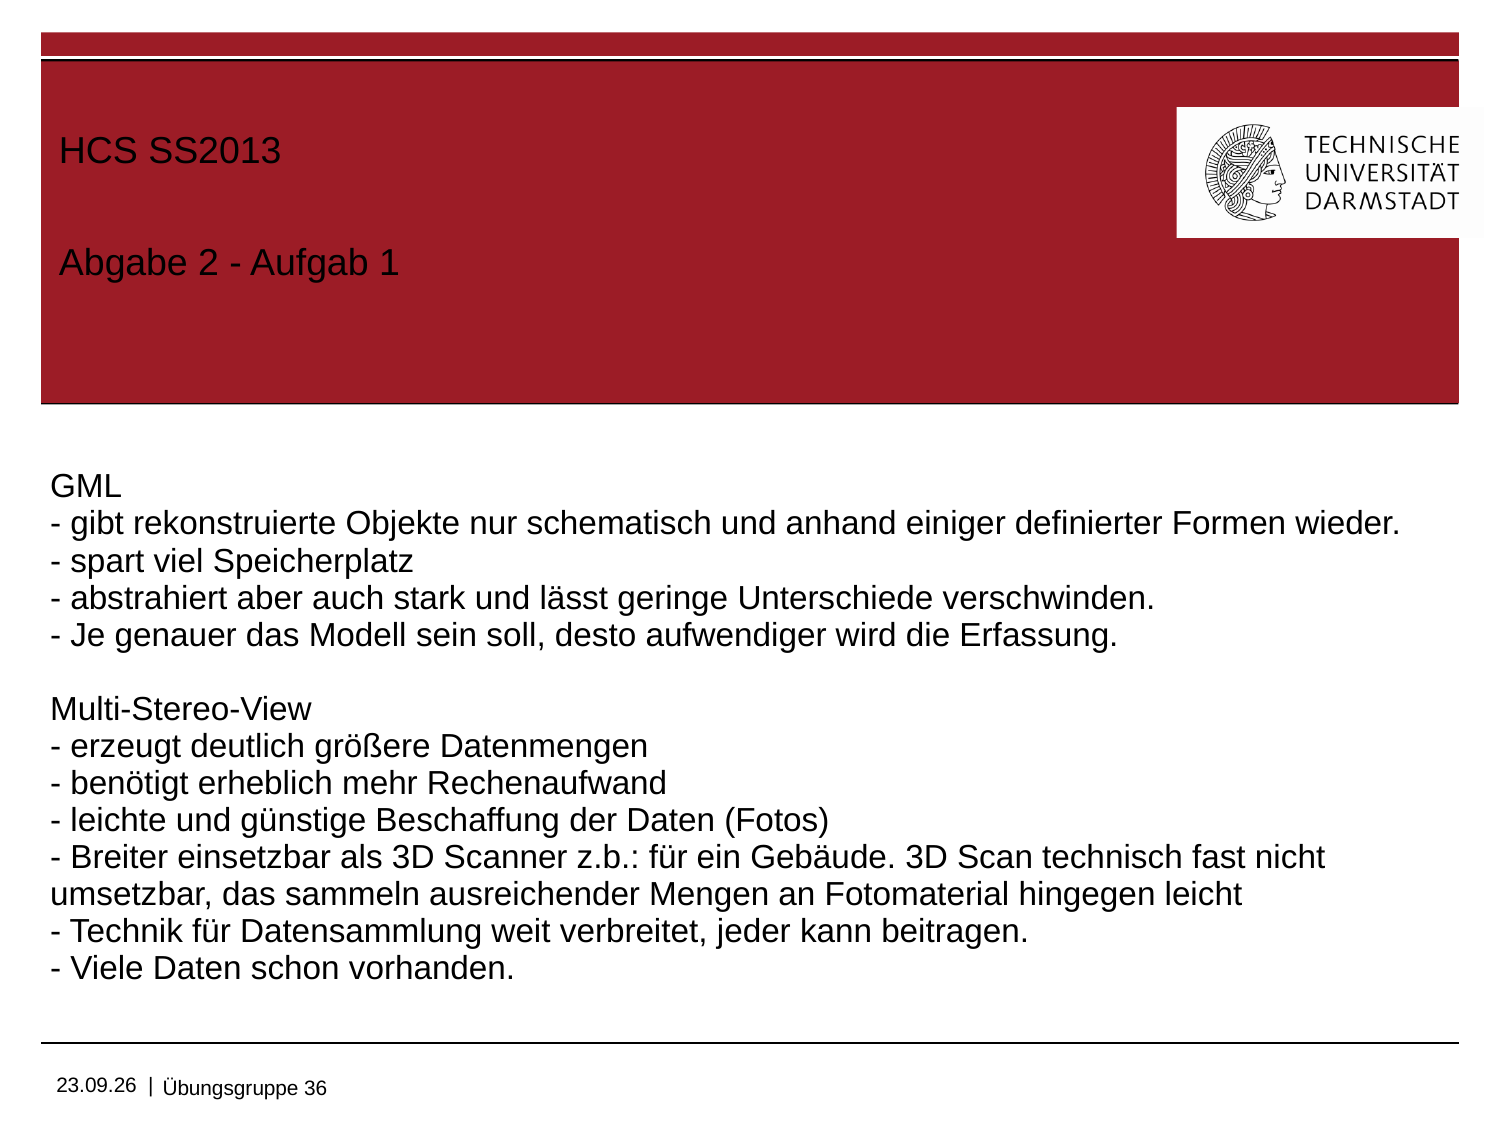

HCS SS2013
# Abgabe 2 - Aufgab 1
GML
- gibt rekonstruierte Objekte nur schematisch und anhand einiger definierter Formen wieder.
- spart viel Speicherplatz
- abstrahiert aber auch stark und lässt geringe Unterschiede verschwinden.
- Je genauer das Modell sein soll, desto aufwendiger wird die Erfassung.
Multi-Stereo-View
- erzeugt deutlich größere Datenmengen
- benötigt erheblich mehr Rechenaufwand
- leichte und günstige Beschaffung der Daten (Fotos)
- Breiter einsetzbar als 3D Scanner z.b.: für ein Gebäude. 3D Scan technisch fast nicht umsetzbar, das sammeln ausreichender Mengen an Fotomaterial hingegen leicht
- Technik für Datensammlung weit verbreitet, jeder kann beitragen.
- Viele Daten schon vorhanden.
Übungsgruppe 36